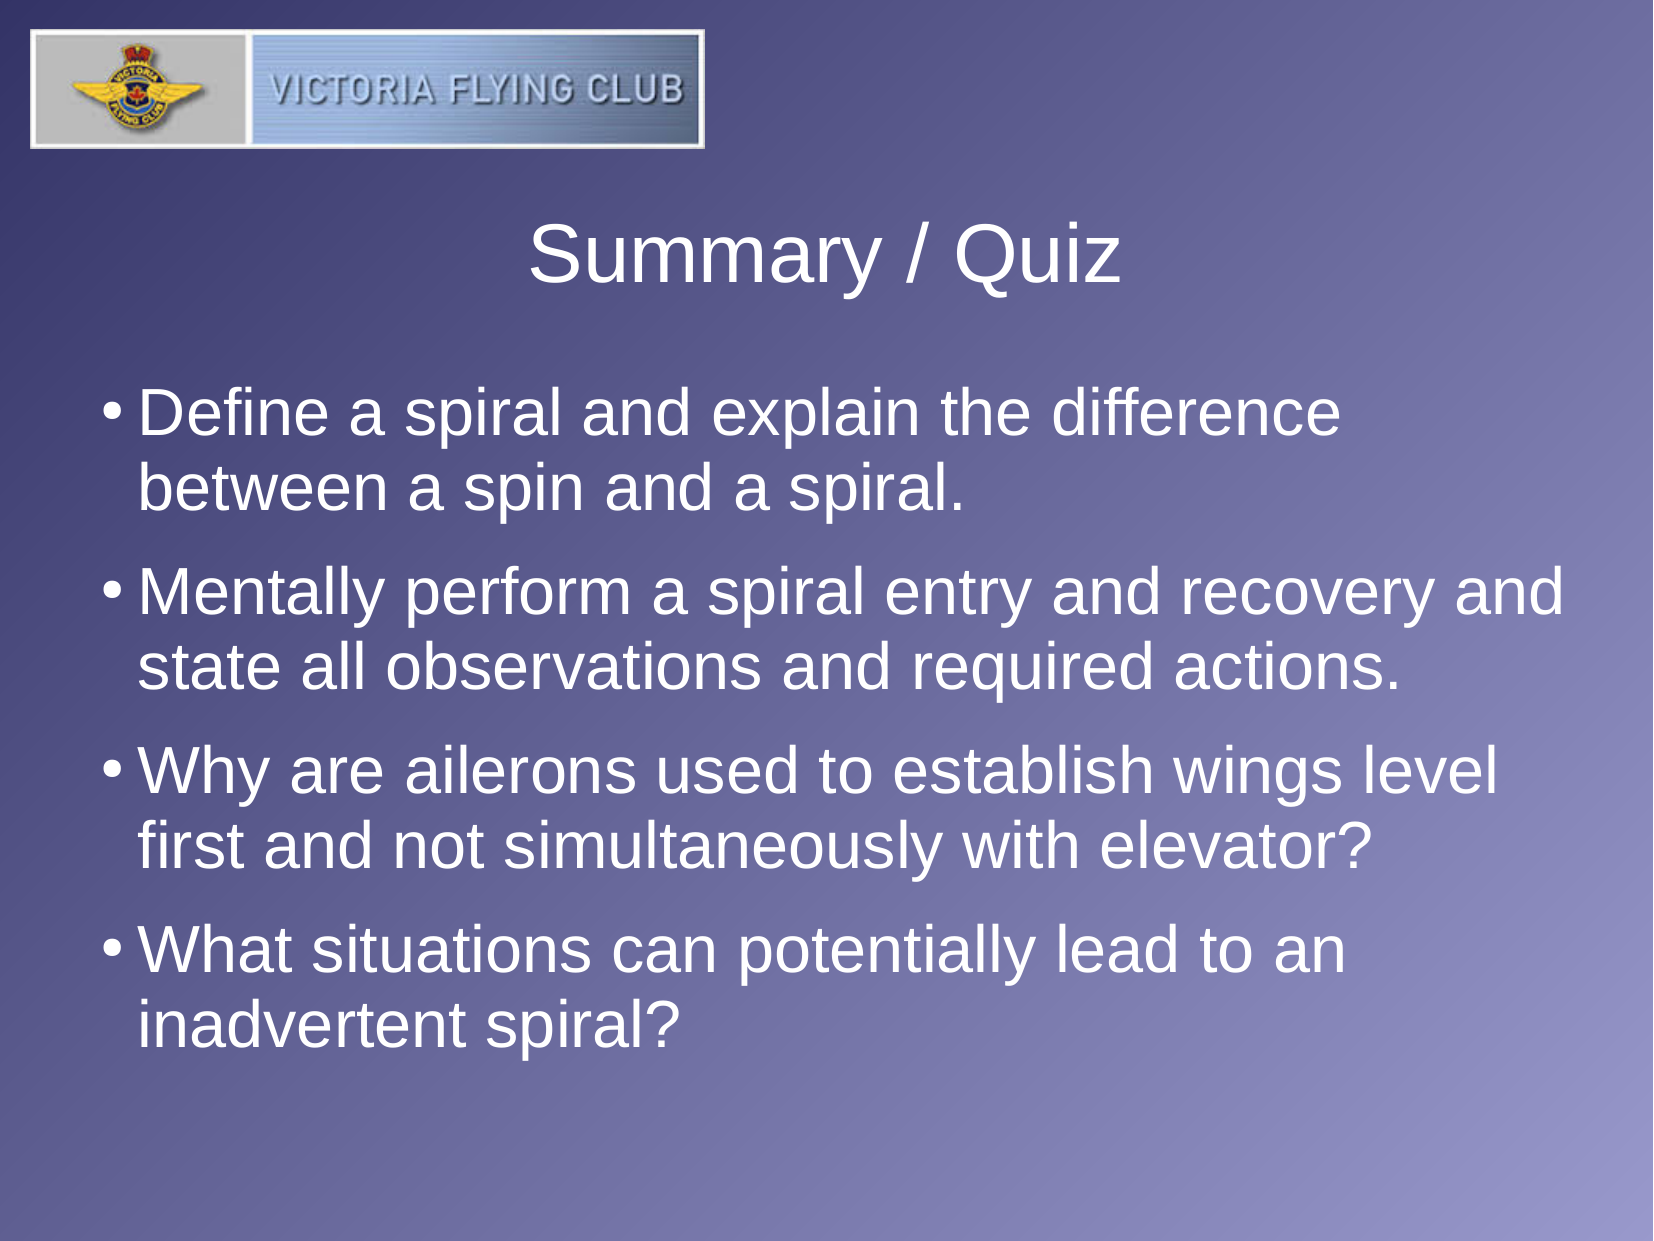

# Summary / Quiz
Define a spiral and explain the difference between a spin and a spiral.
Mentally perform a spiral entry and recovery and state all observations and required actions.
Why are ailerons used to establish wings level first and not simultaneously with elevator?
What situations can potentially lead to an inadvertent spiral?